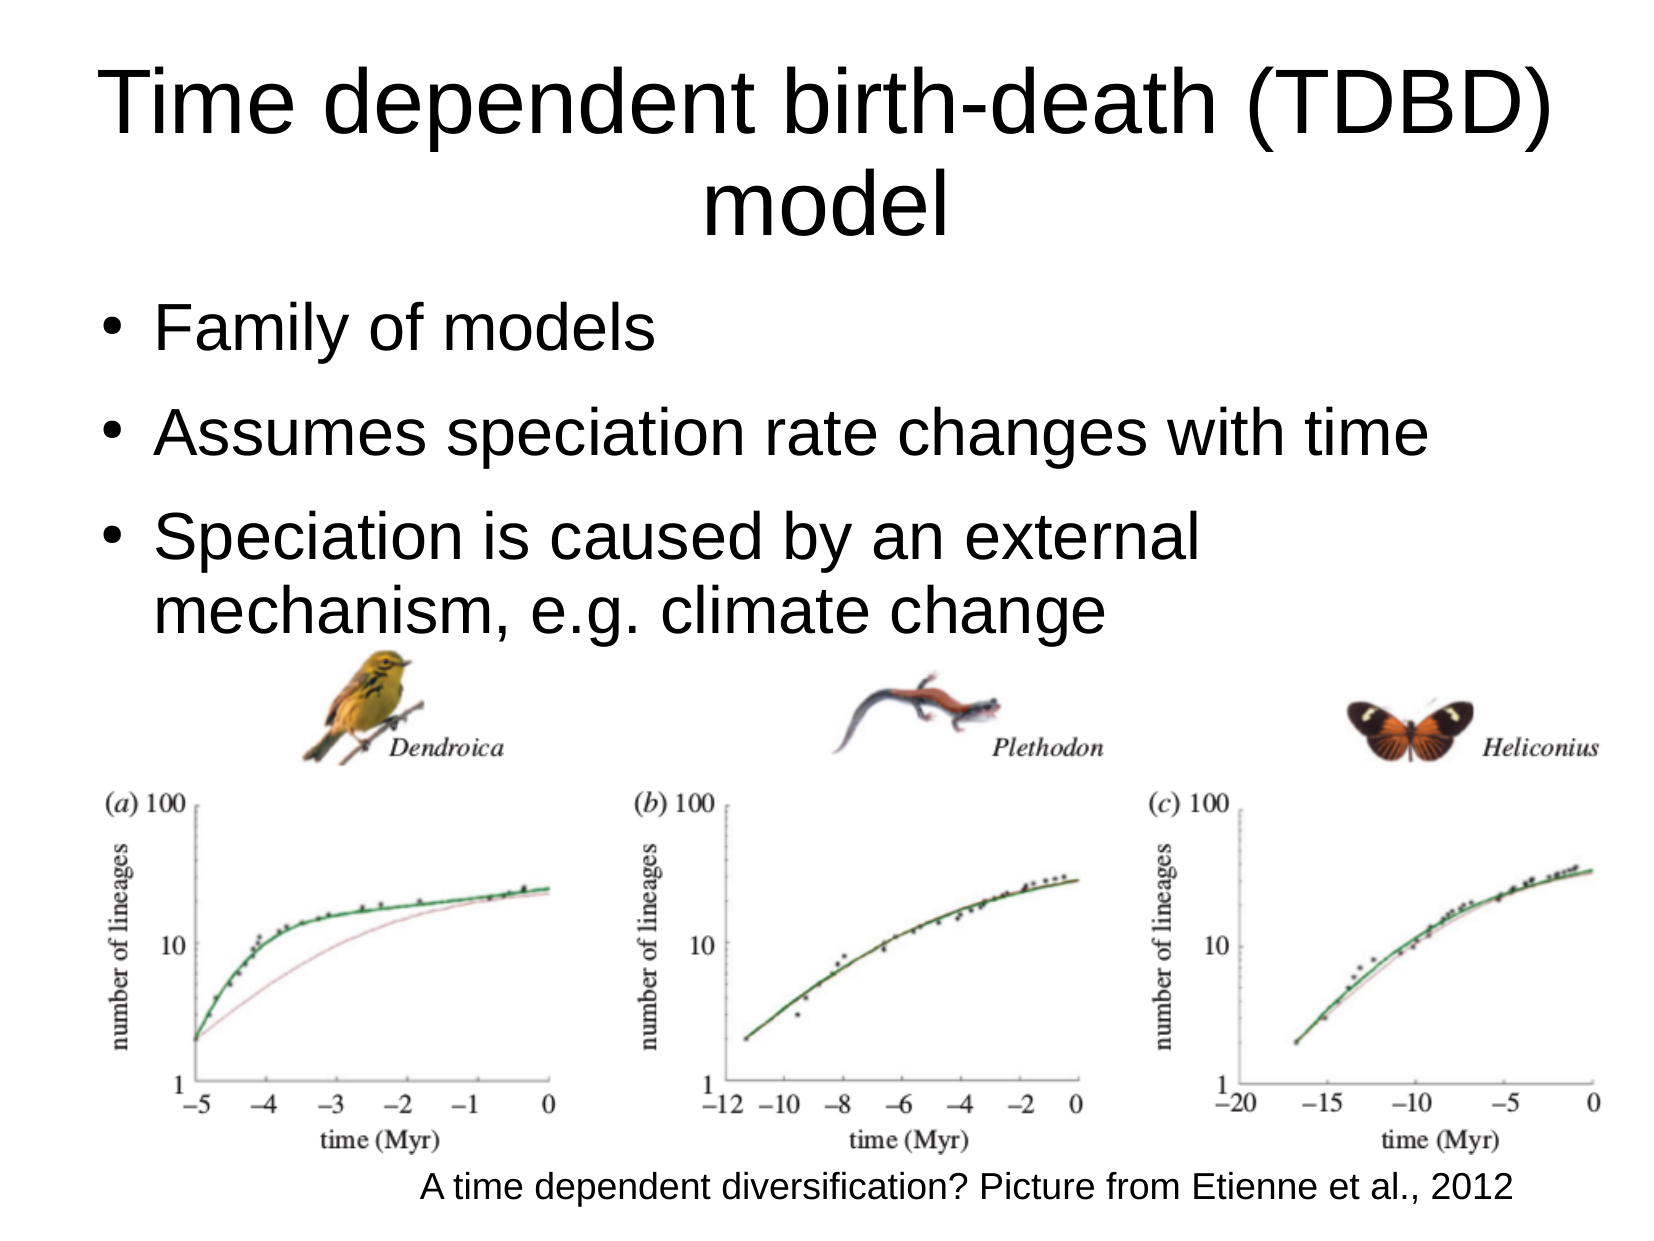

# Time dependent birth-death (TDBD) model
Family of models
Assumes speciation rate changes with time
Speciation is caused by an external mechanism, e.g. climate change
A time dependent diversification? Picture from Etienne et al., 2012